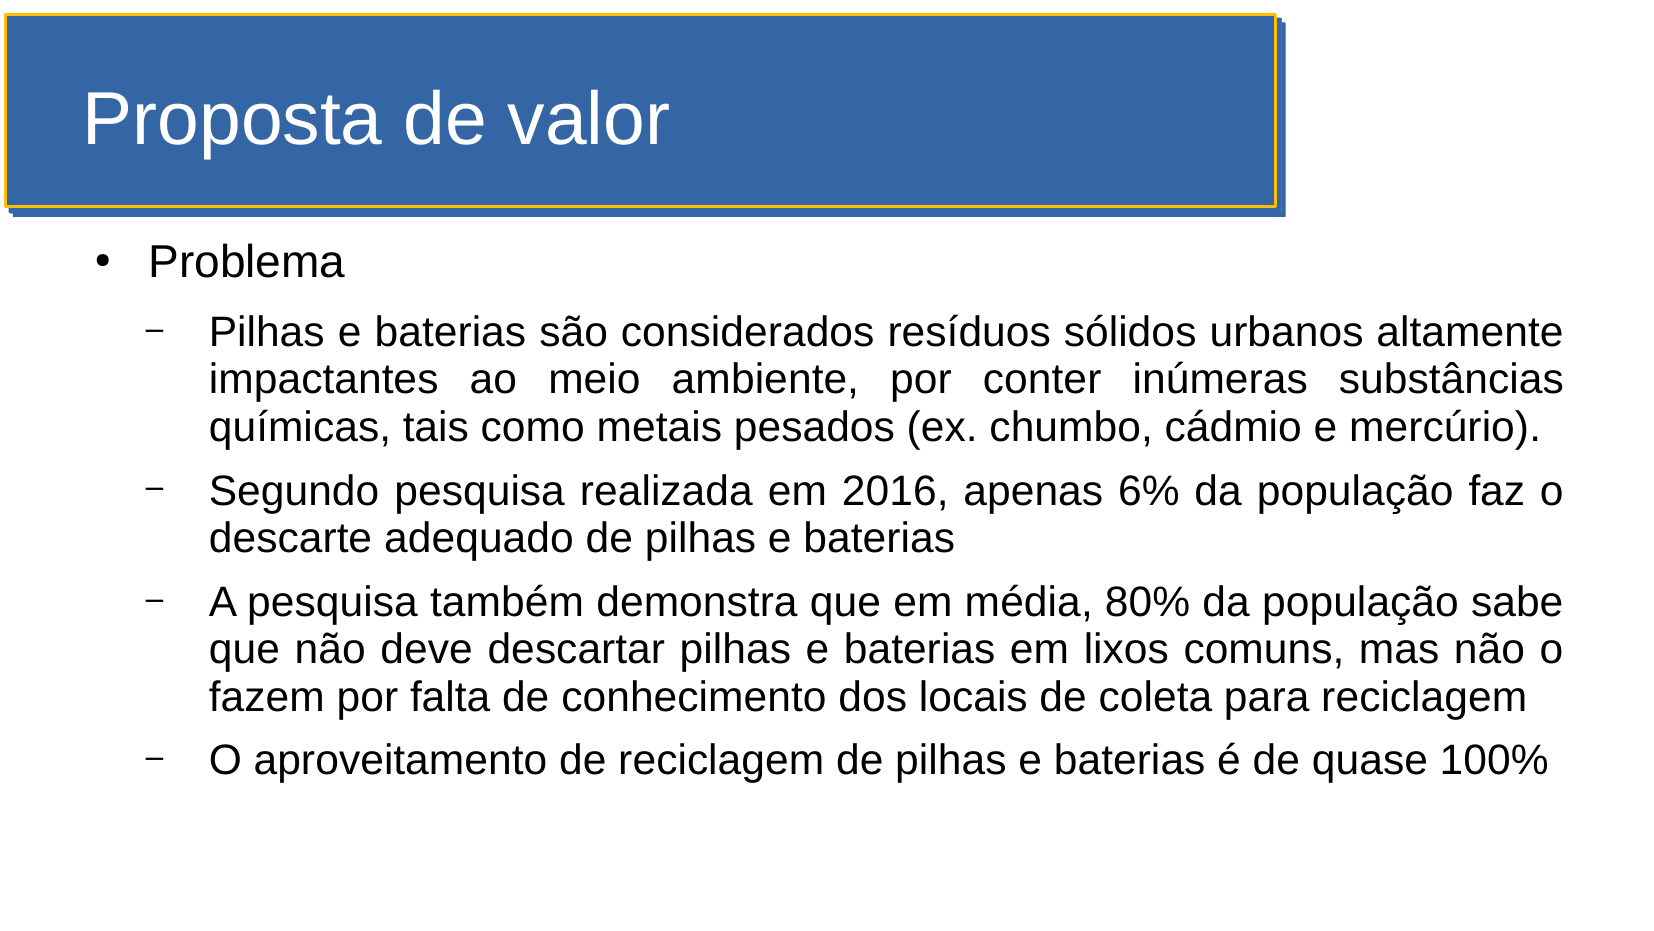

# Proposta de valor
Problema
Pilhas e baterias são considerados resíduos sólidos urbanos altamente impactantes ao meio ambiente, por conter inúmeras substâncias químicas, tais como metais pesados (ex. chumbo, cádmio e mercúrio).
Segundo pesquisa realizada em 2016, apenas 6% da população faz o descarte adequado de pilhas e baterias
A pesquisa também demonstra que em média, 80% da população sabe que não deve descartar pilhas e baterias em lixos comuns, mas não o fazem por falta de conhecimento dos locais de coleta para reciclagem
O aproveitamento de reciclagem de pilhas e baterias é de quase 100%